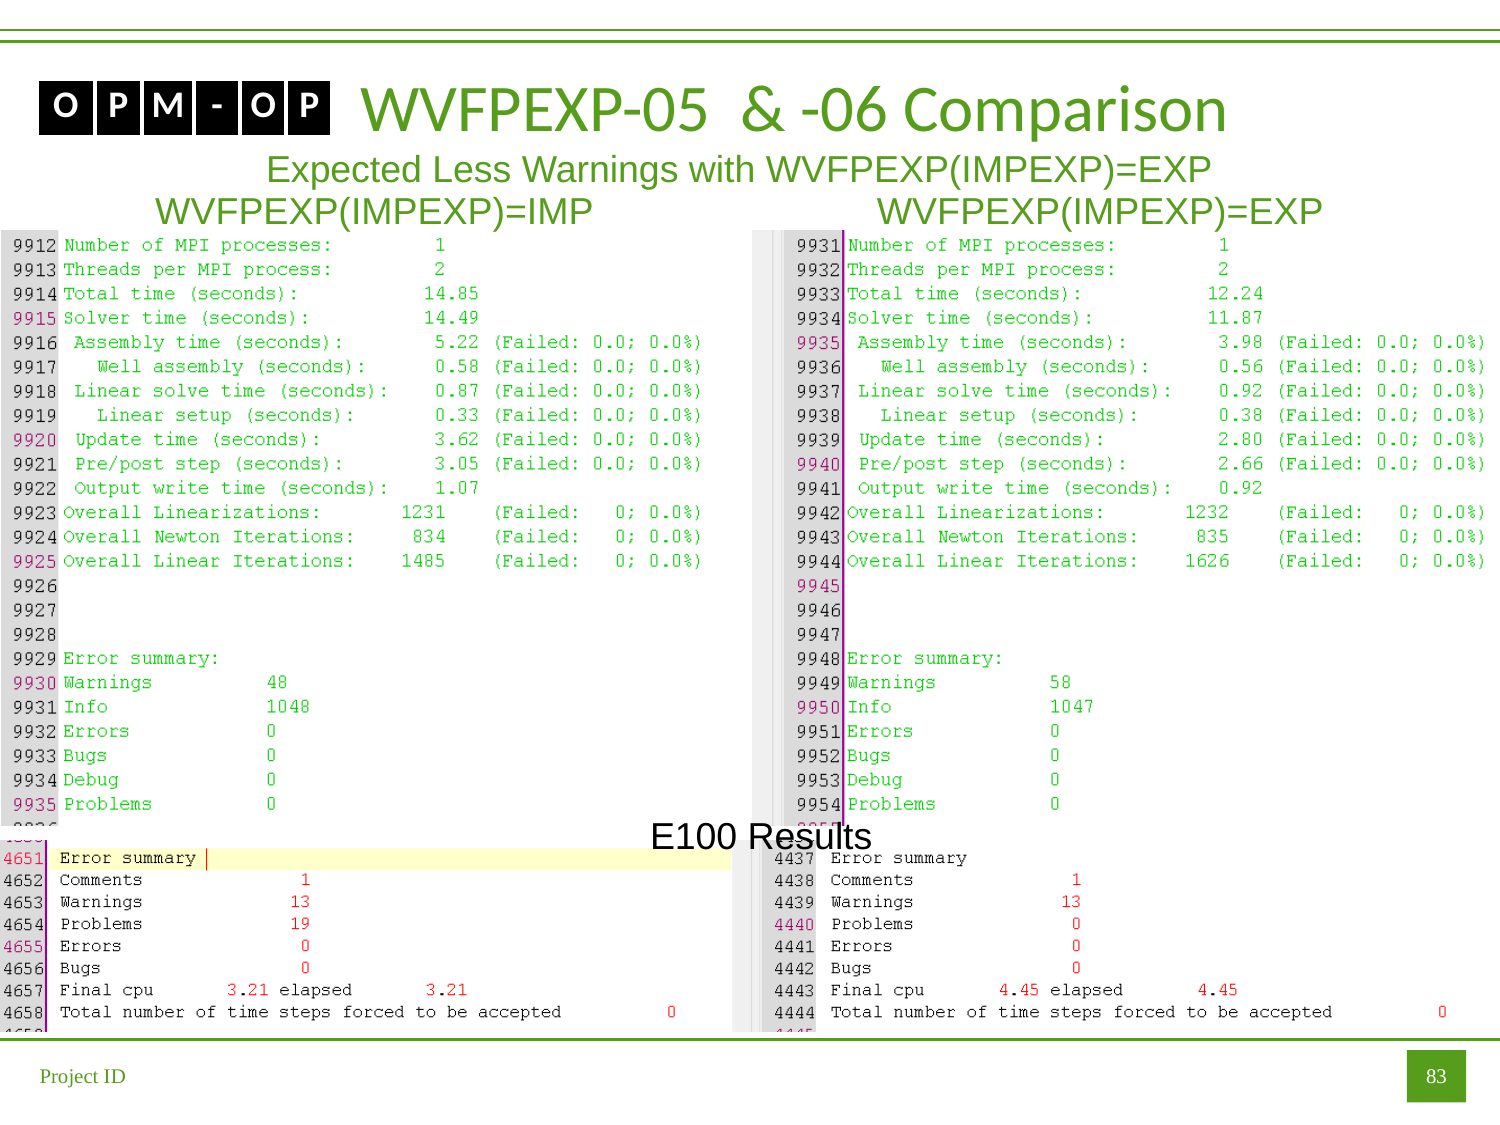

# WVFPEXP-05 & -06 comparison
Expected Less Warnings with WVFPEXP(IMPEXP)=EXP
WVFPEXP(IMPEXP)=IMP WVFPEXP(IMPEXP)=EXP
E100 Results
Project ID
83